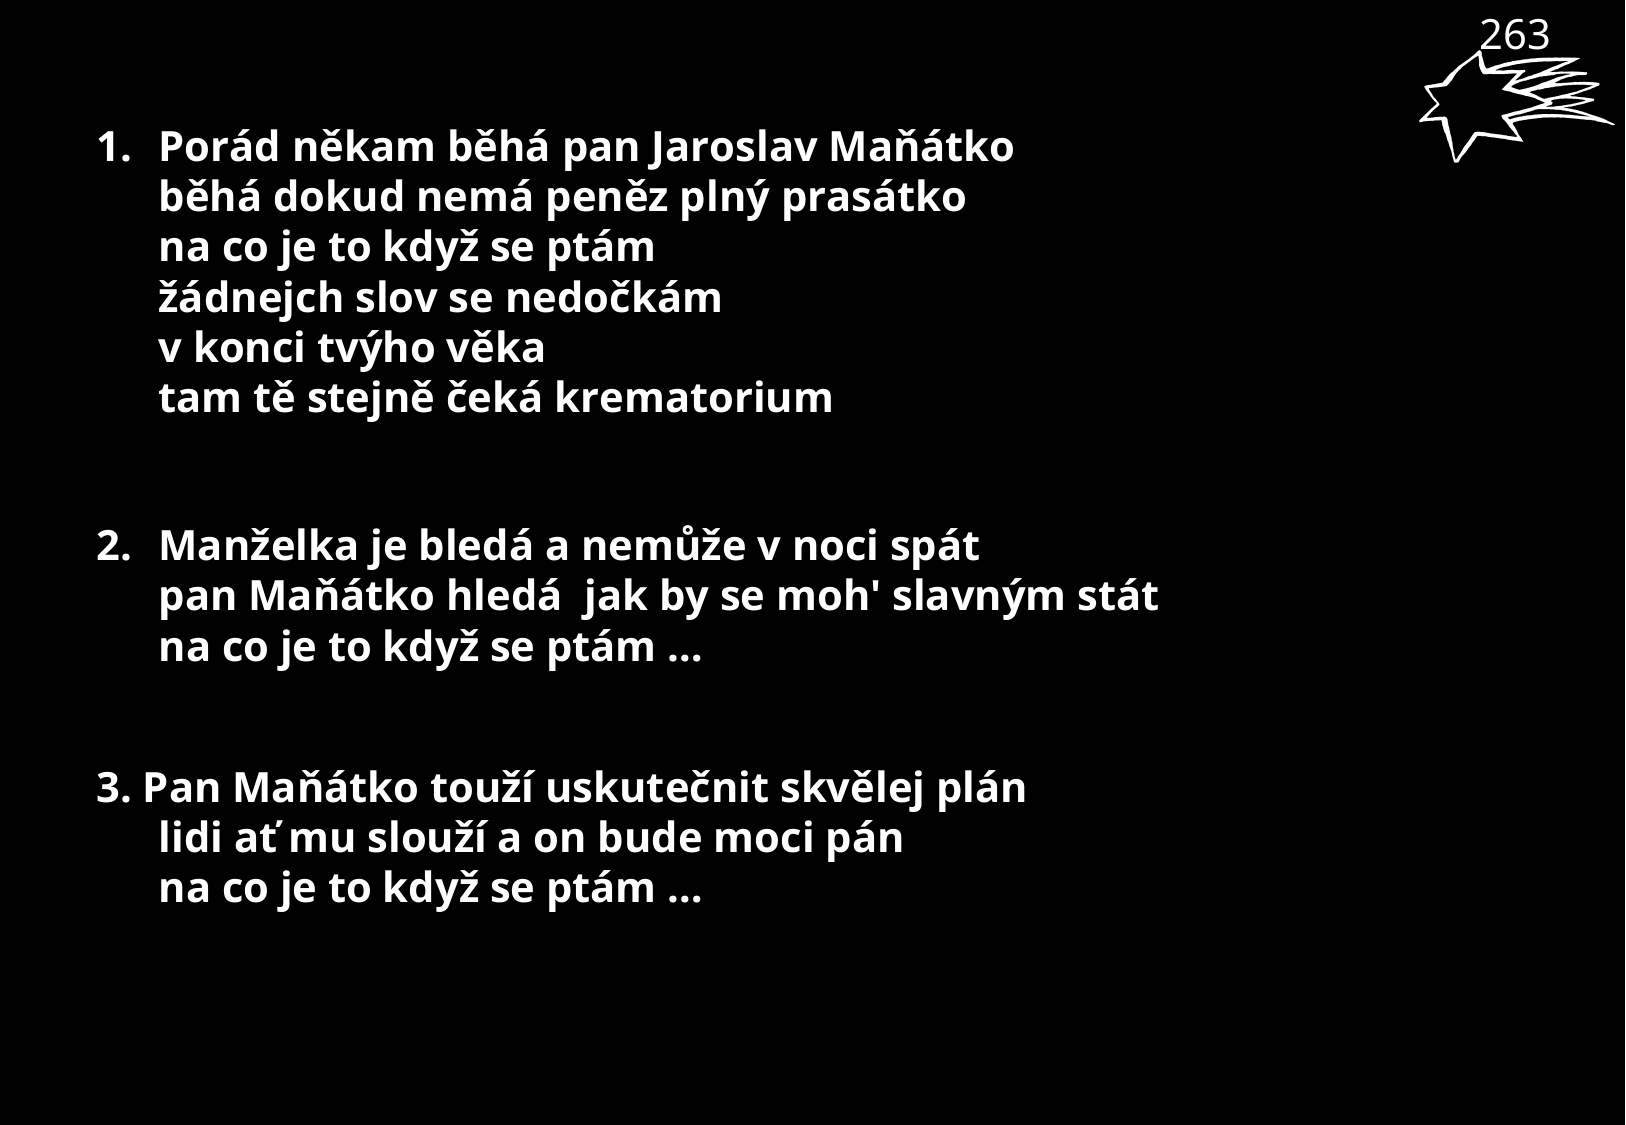

263
# Porád někam běhá pan Jaroslav Maňátko běhá dokud nemá peněz plný prasátko na co je to když se ptám žádnejch slov se nedočkám v konci tvýho věka tam tě stejně čeká krematorium
Manželka je bledá a nemůže v noci spát
pan Maňátko hledá jak by se moh' slavným stát
na co je to když se ptám …
3. Pan Maňátko touží uskutečnit skvělej plán
lidi ať mu slouží a on bude moci pán
na co je to když se ptám …